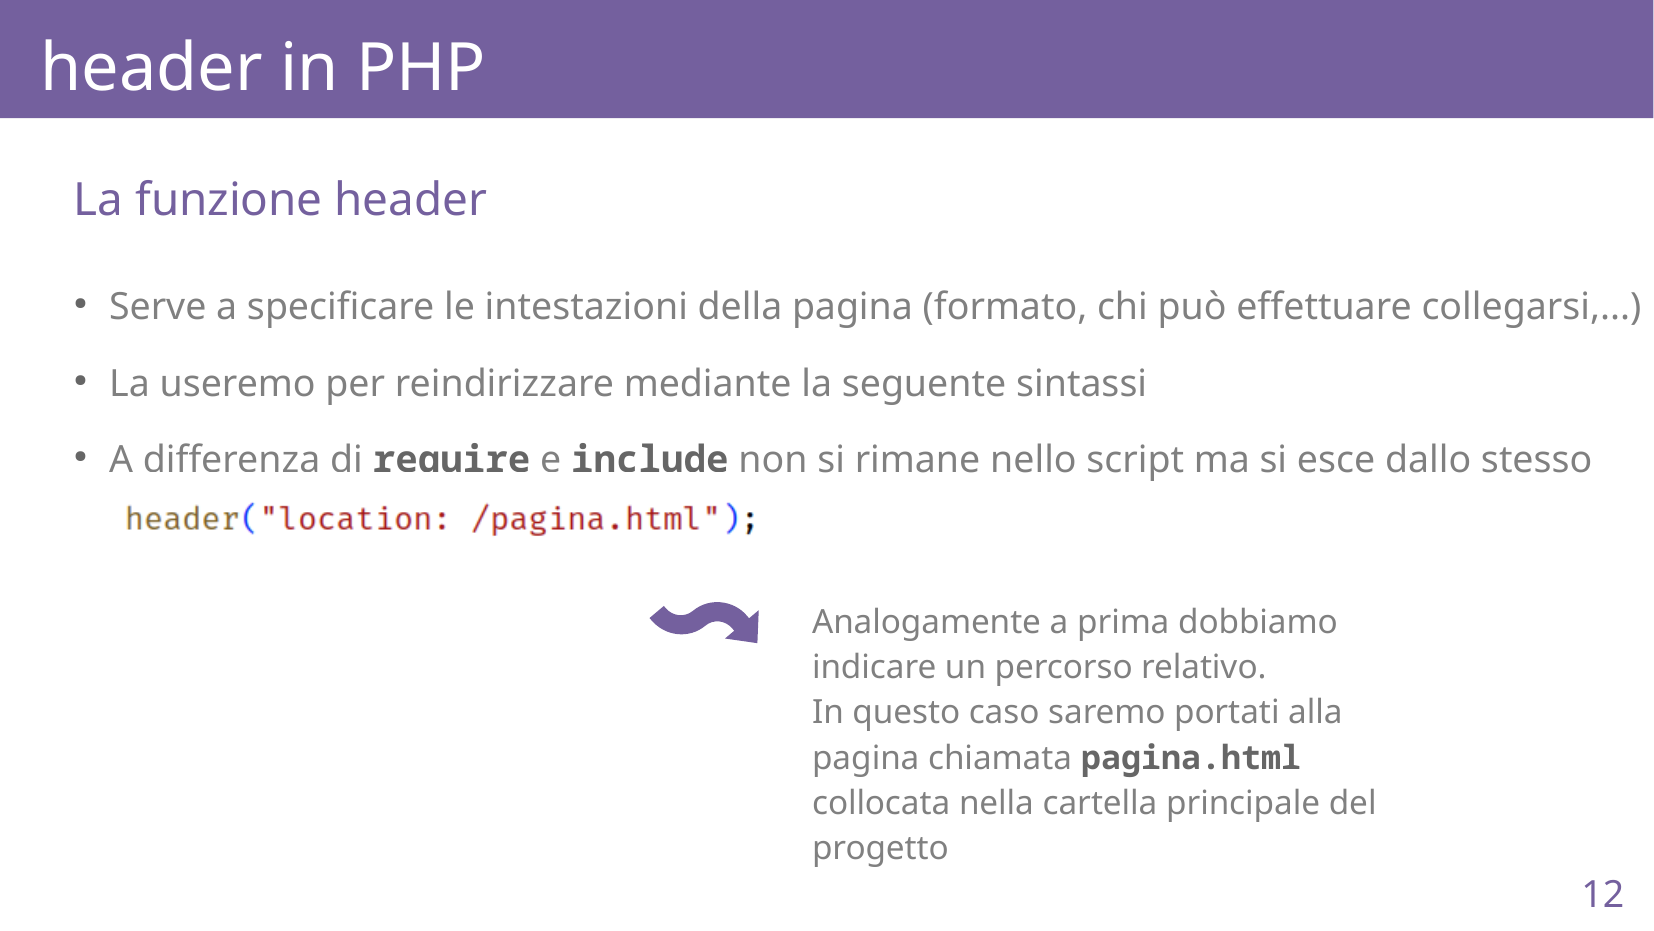

header in PHP
La funzione header
Serve a specificare le intestazioni della pagina (formato, chi può effettuare collegarsi,...)
La useremo per reindirizzare mediante la seguente sintassi
A differenza di require e include non si rimane nello script ma si esce dallo stesso
Analogamente a prima dobbiamo indicare un percorso relativo.
In questo caso saremo portati alla pagina chiamata pagina.html collocata nella cartella principale del progetto